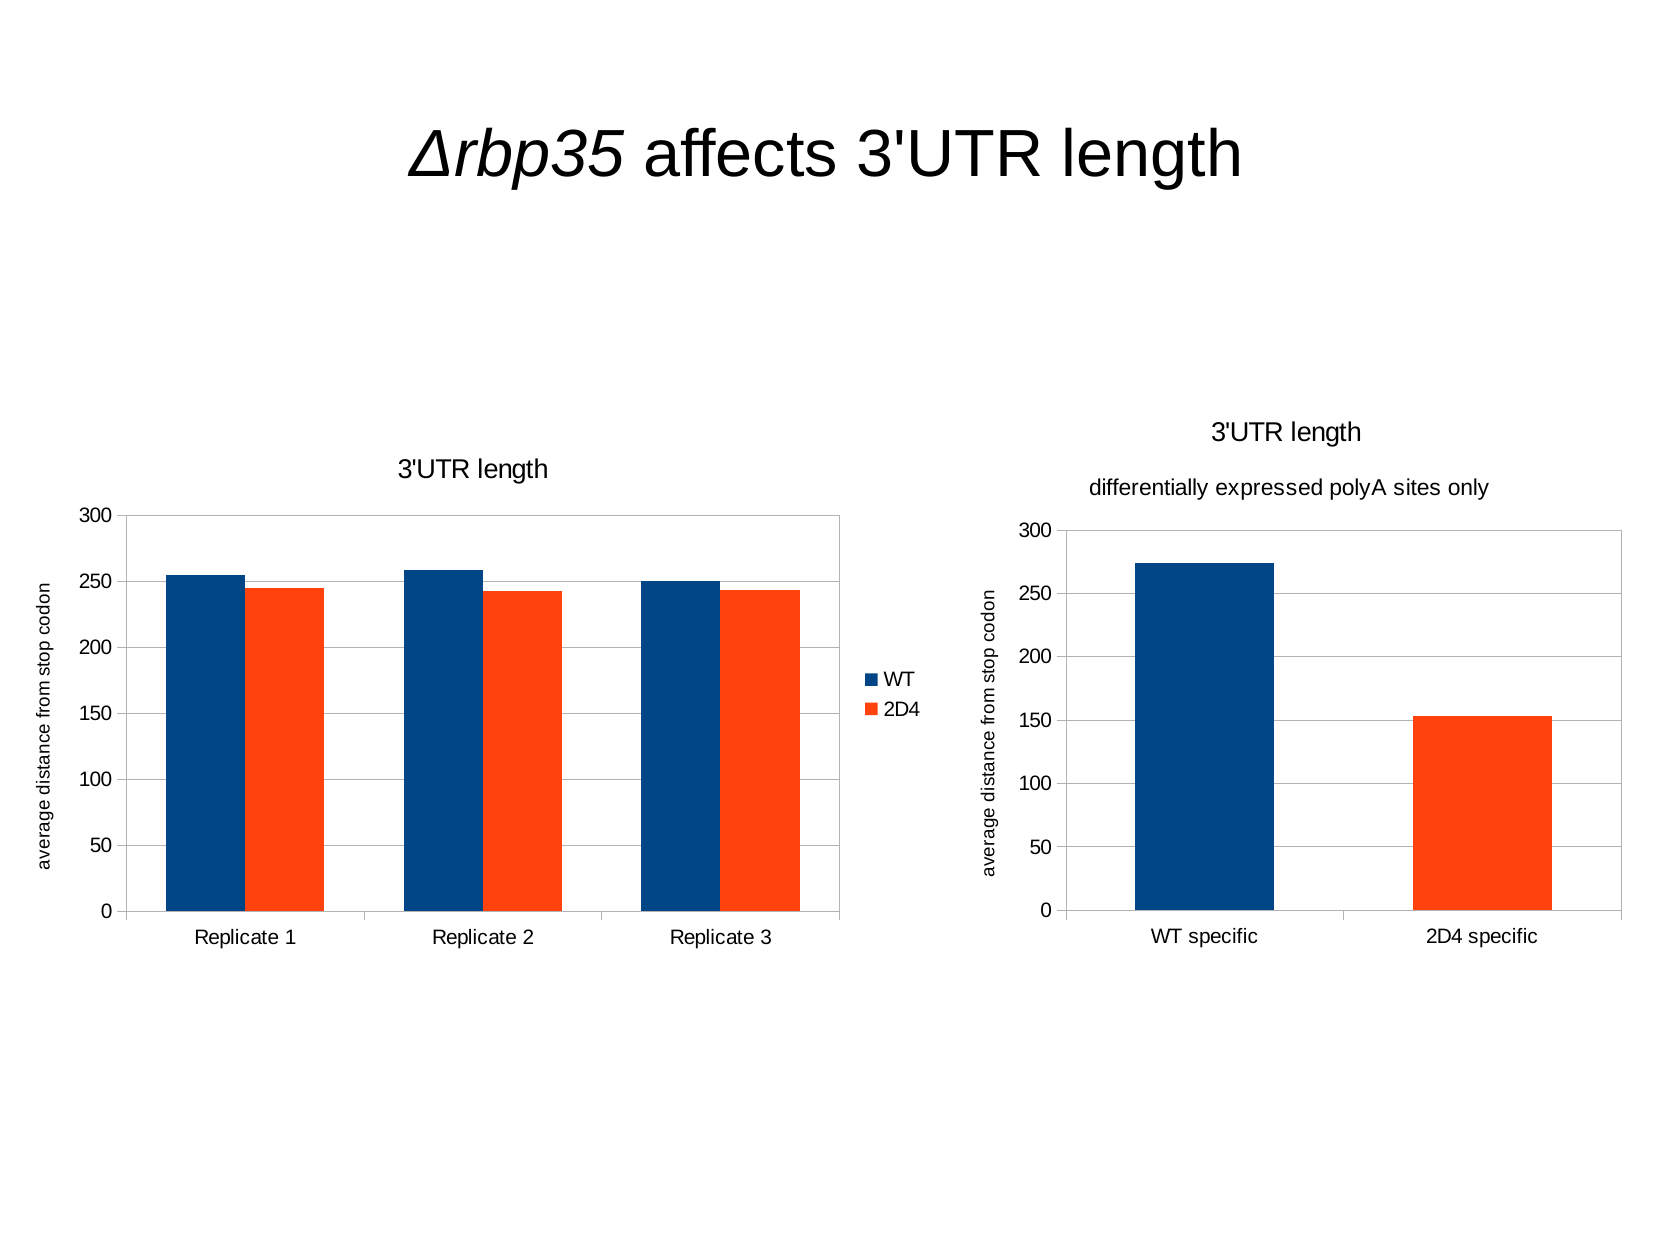

# Δrbp35 affects 3'UTR length
### Chart: 3'UTR length
differentially expressed polyA sites only
| Category | Row 43 |
|---|---|
| WT specific | 273.99 |
| 2D4 specific | 153.34 |
### Chart: 3'UTR length
| Category | WT | 2D4 |
|---|---|---|
| Replicate 1 | 254.8 | 244.72 |
| Replicate 2 | 258.78 | 243.09 |
| Replicate 3 | 250.21 | 243.91 |